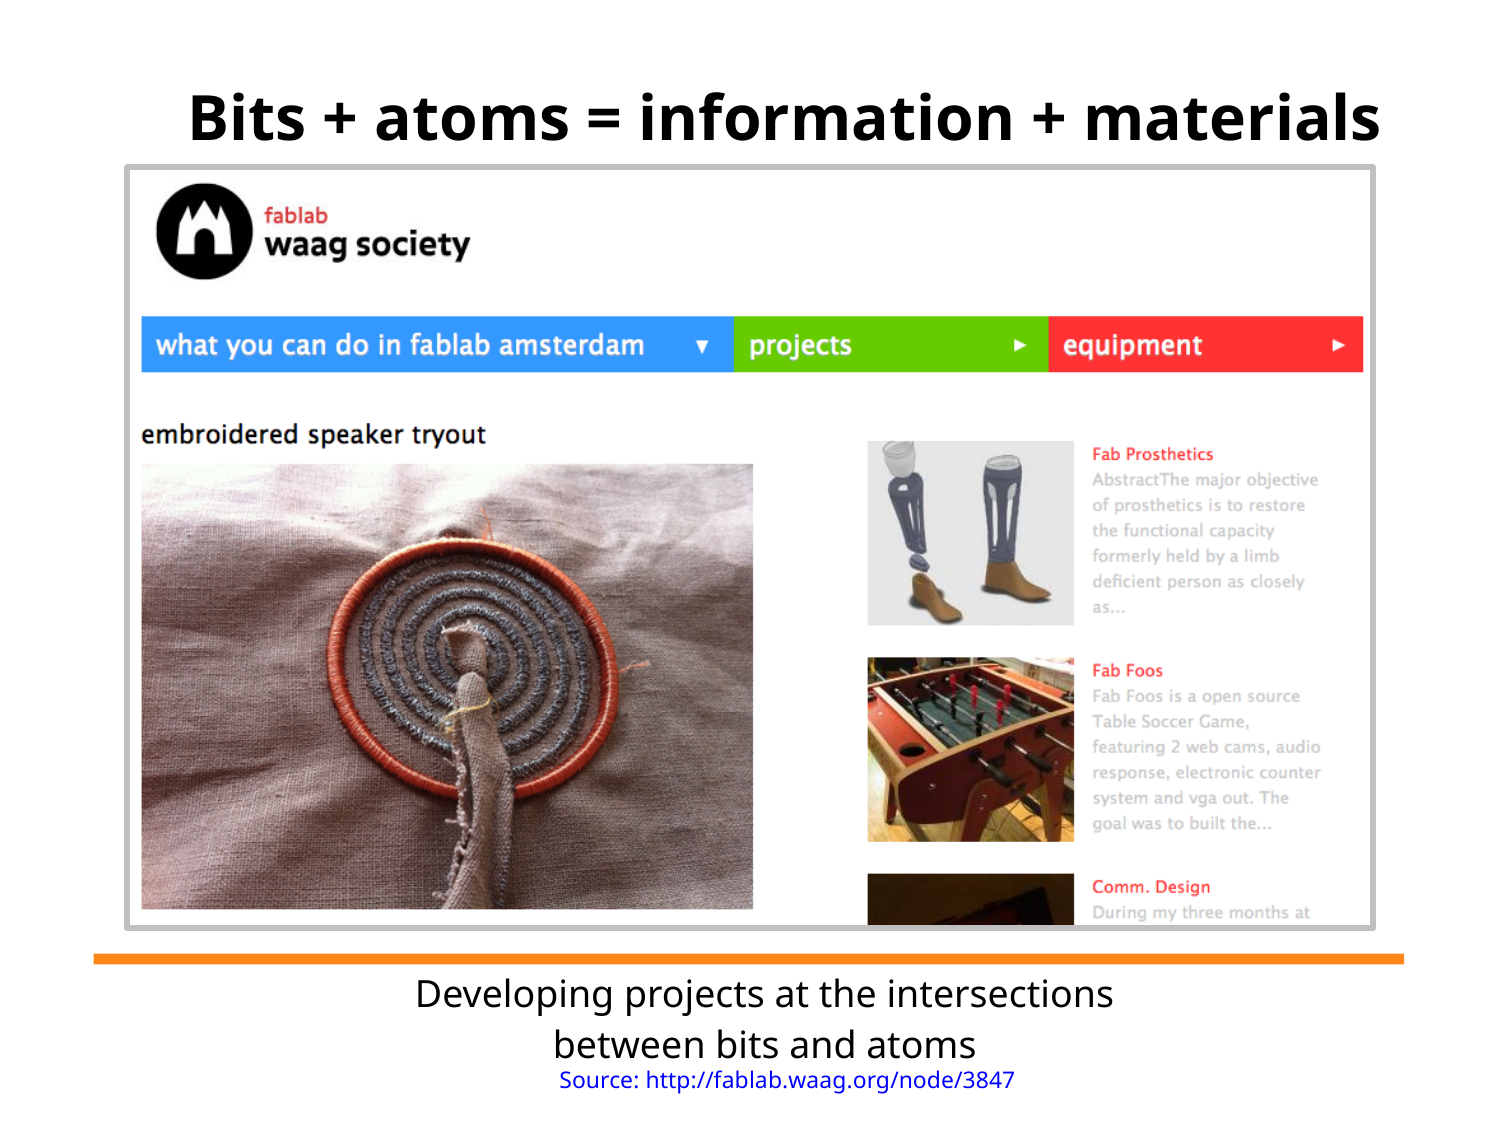

# Bits + atoms = information + materials
Developing projects at the intersections between bits and atoms
Source: http://fablab.waag.org/node/3847